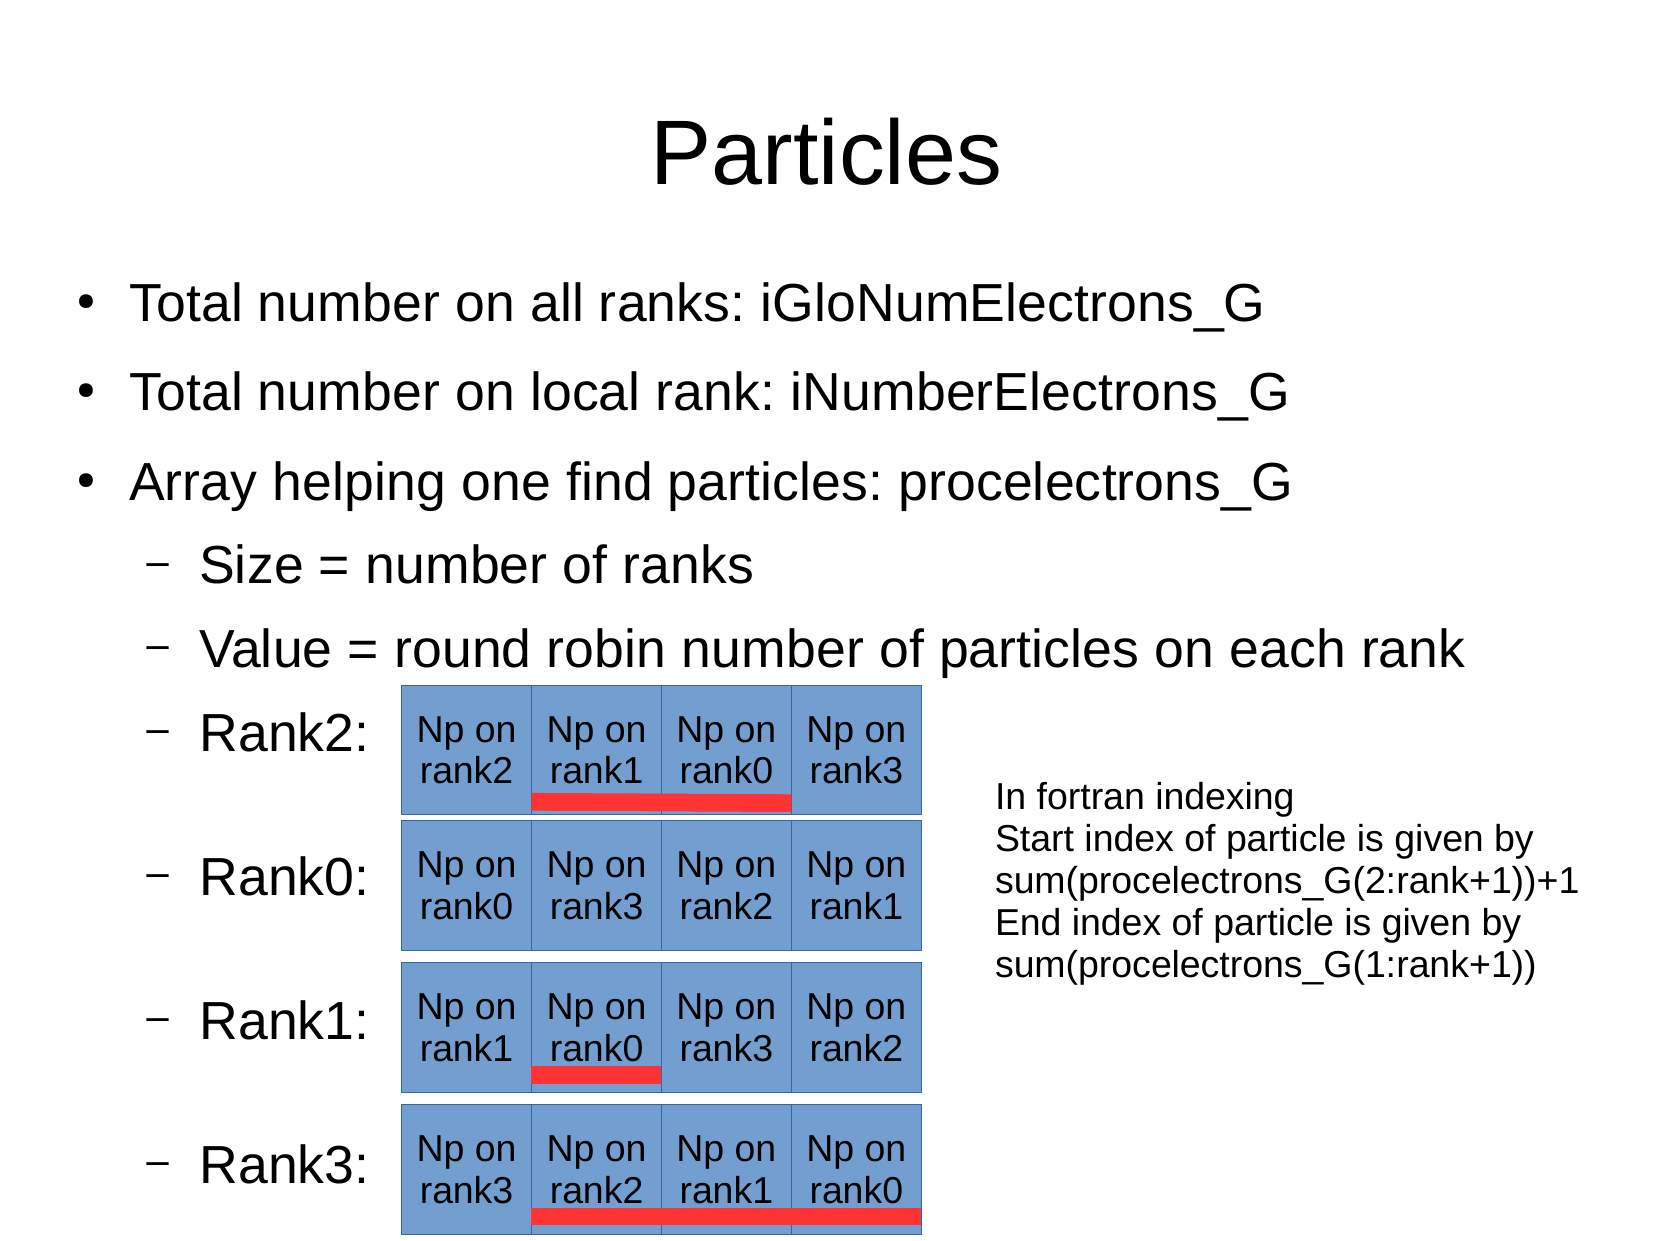

# Particles
Total number on all ranks: iGloNumElectrons_G
Total number on local rank: iNumberElectrons_G
Array helping one find particles: procelectrons_G
Size = number of ranks
Value = round robin number of particles on each rank
Rank2:
Rank0:
Rank1:
Rank3:
Np on
rank2
Np on
rank1
Np on
rank0
Np on
rank3
In fortran indexing
Start index of particle is given by
sum(procelectrons_G(2:rank+1))+1
End index of particle is given by
sum(procelectrons_G(1:rank+1))
Np on
rank0
Np on
rank3
Np on
rank2
Np on
rank1
Np on
rank1
Np on
rank0
Np on
rank3
Np on
rank2
Np on
rank3
Np on
rank2
Np on
rank1
Np on
rank0